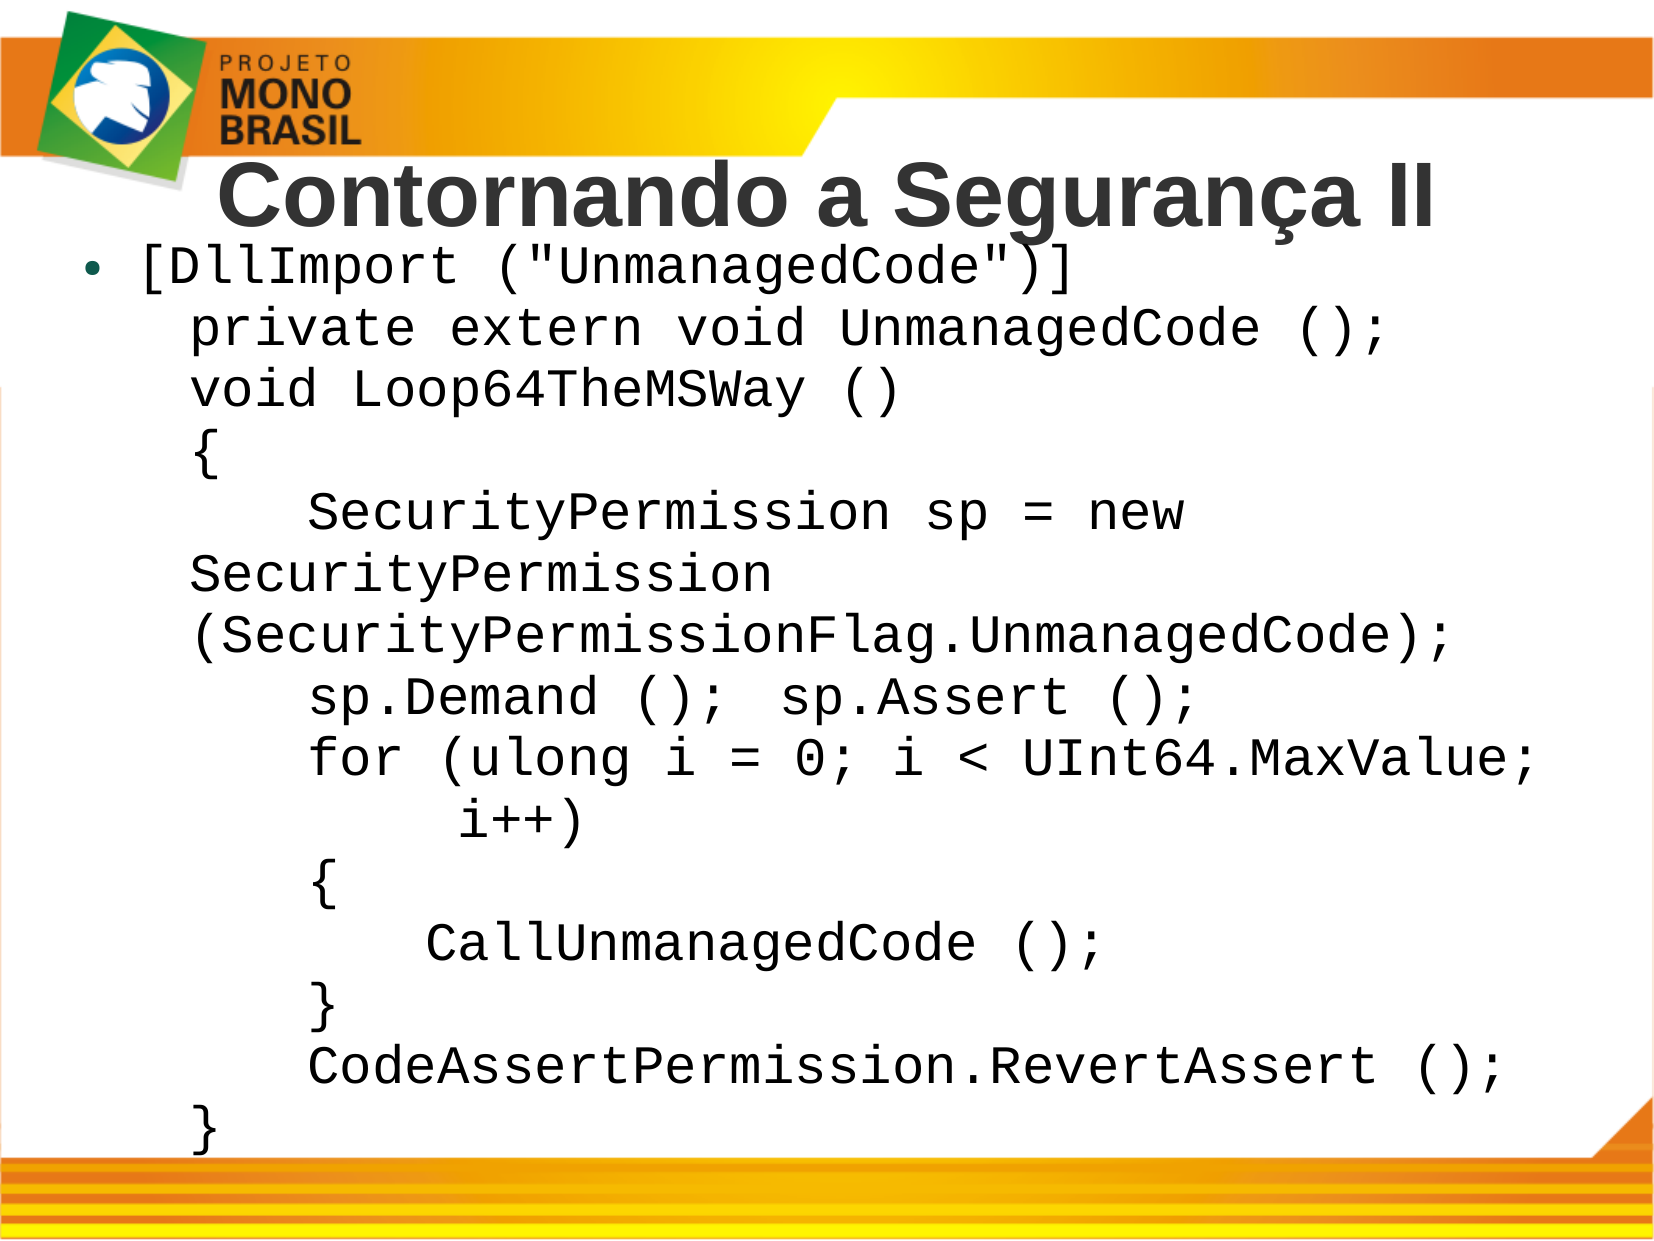

# Contornando a Segurança II
[DllImport ("UnmanagedCode")]
private extern void UnmanagedCode ();
void Loop64TheMSWay ()
{
	SecurityPermission sp = new SecurityPermission (SecurityPermissionFlag.UnmanagedCode);
	sp.Demand (); 	sp.Assert ();
	for (ulong i = 0; i < UInt64.MaxValue;
		 i++)
	{
		CallUnmanagedCode ();
	}
	CodeAssertPermission.RevertAssert ();
}